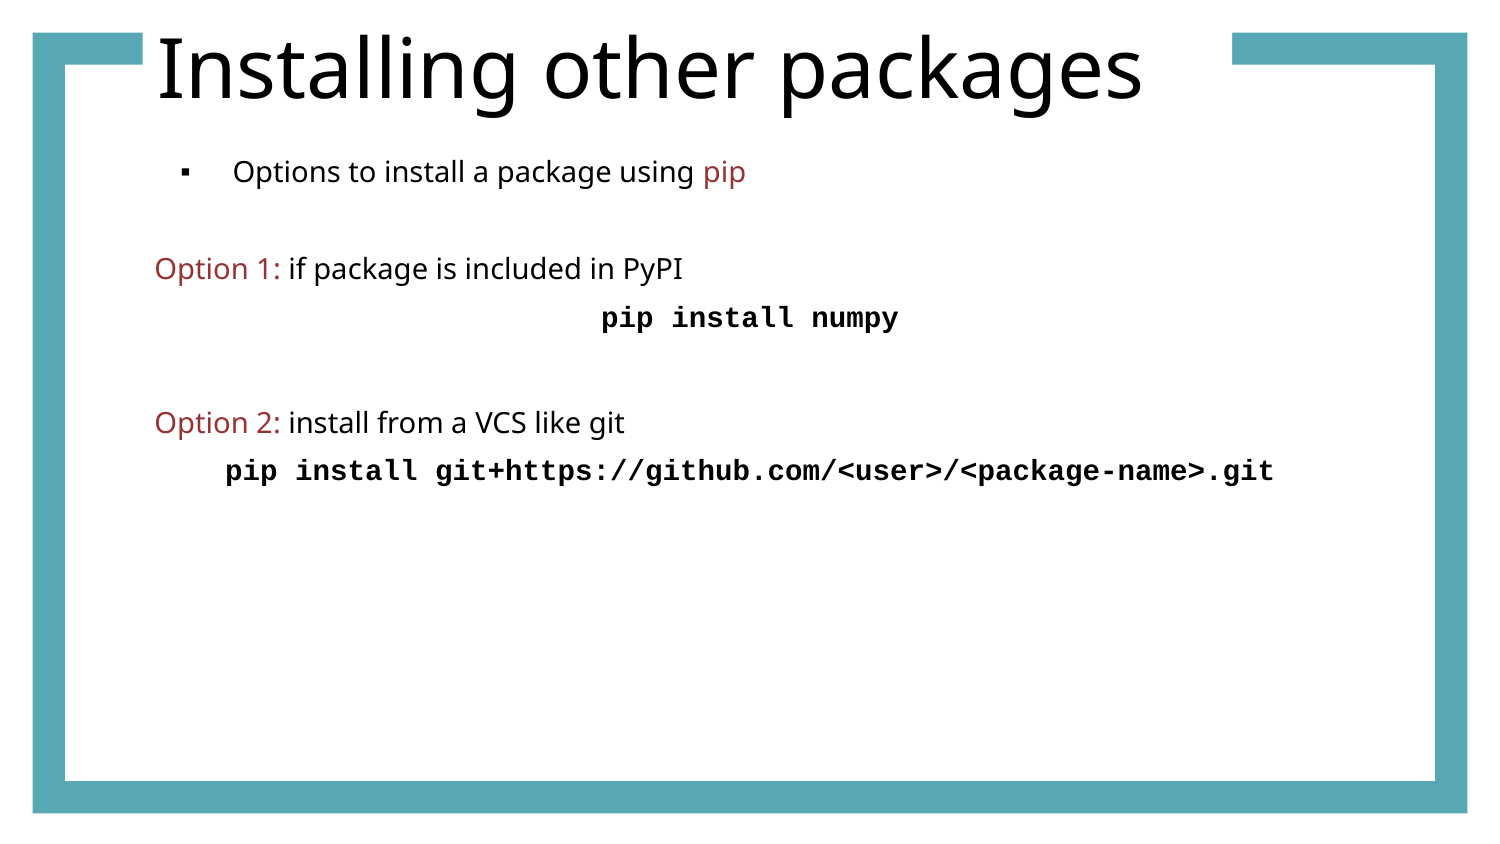

Installing other packages
Options to install a package using pip
# Option 1: if package is included in PyPI
pip install numpy
Option 2: install from a VCS like git
pip install git+https://github.com/<user>/<package-name>.git